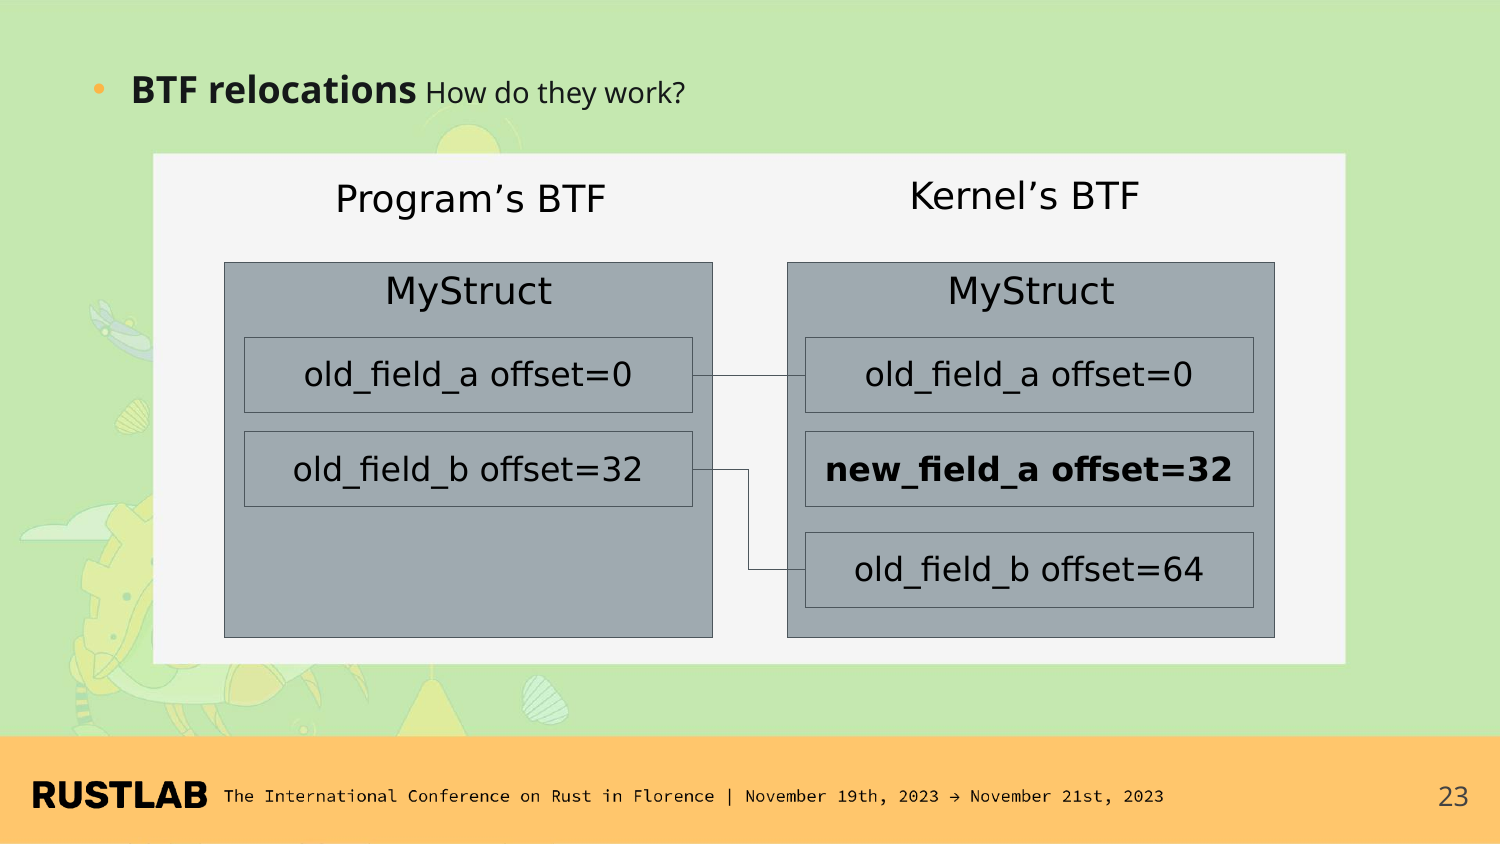

# BTF relocations How do they work?
Kernel’s BTF
Program’s BTF
MyStruct
MyStruct
old_field_a offset=0
old_field_a offset=0
old_field_b offset=32
new_field_a offset=32
old_field_b offset=64